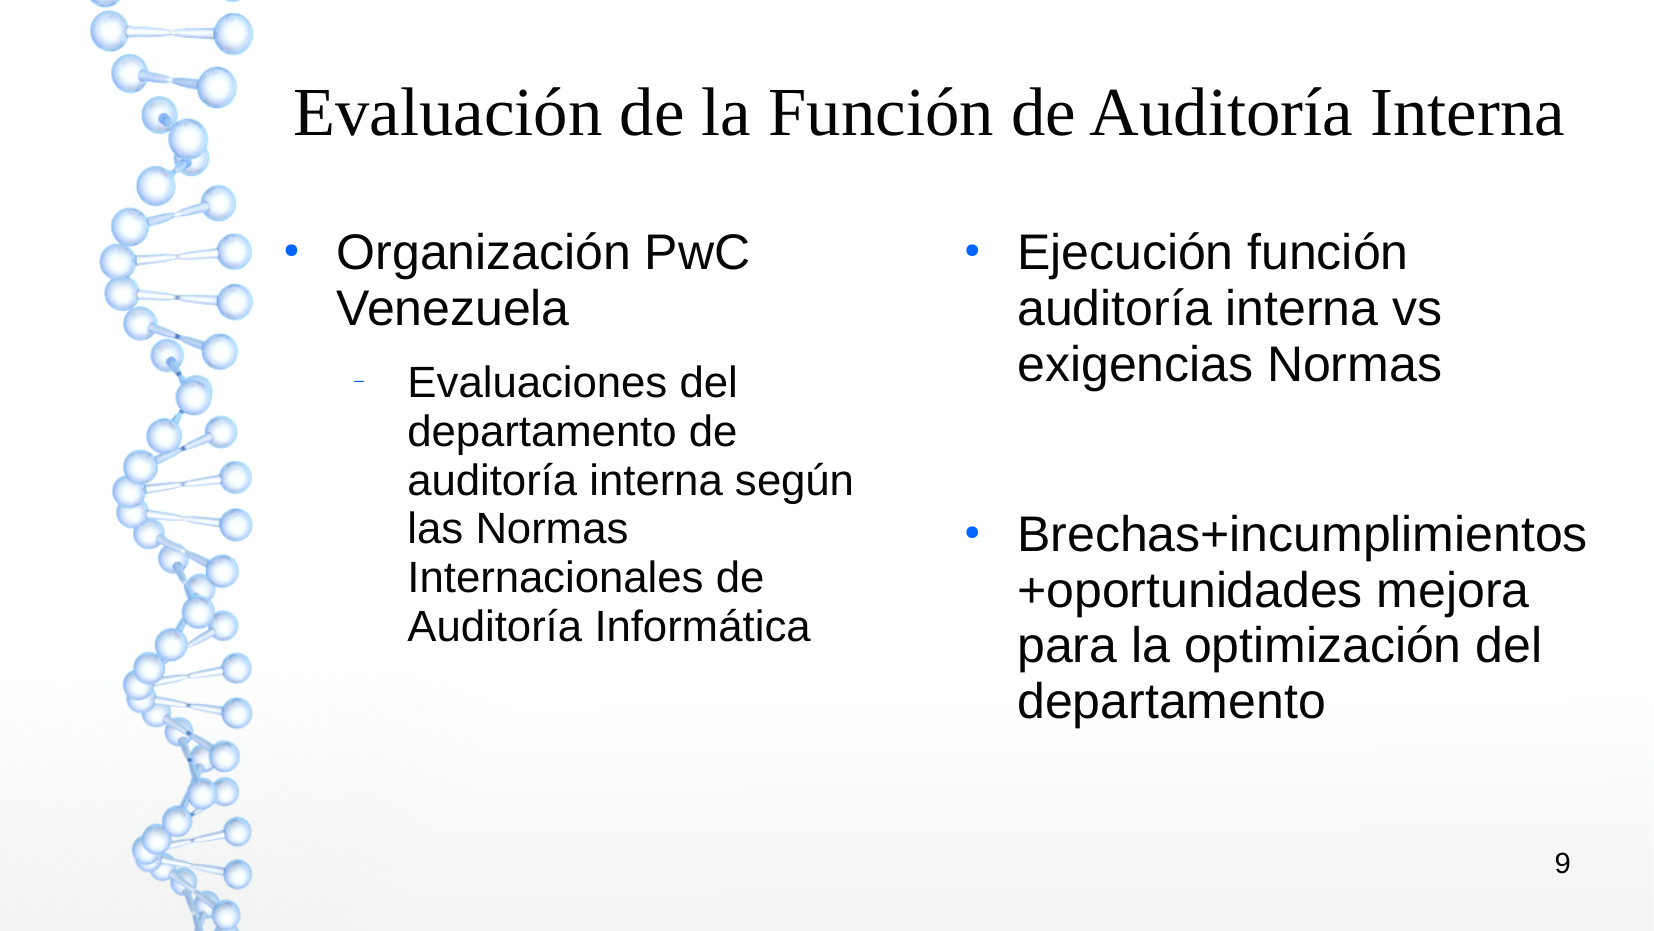

# Evaluación de la Función de Auditoría Interna
Organización PwC Venezuela
Evaluaciones del departamento de auditoría interna según las Normas Internacionales de Auditoría Informática
Ejecución función auditoría interna vs exigencias Normas
Brechas+incumplimientos+oportunidades mejora para la optimización del departamento
9